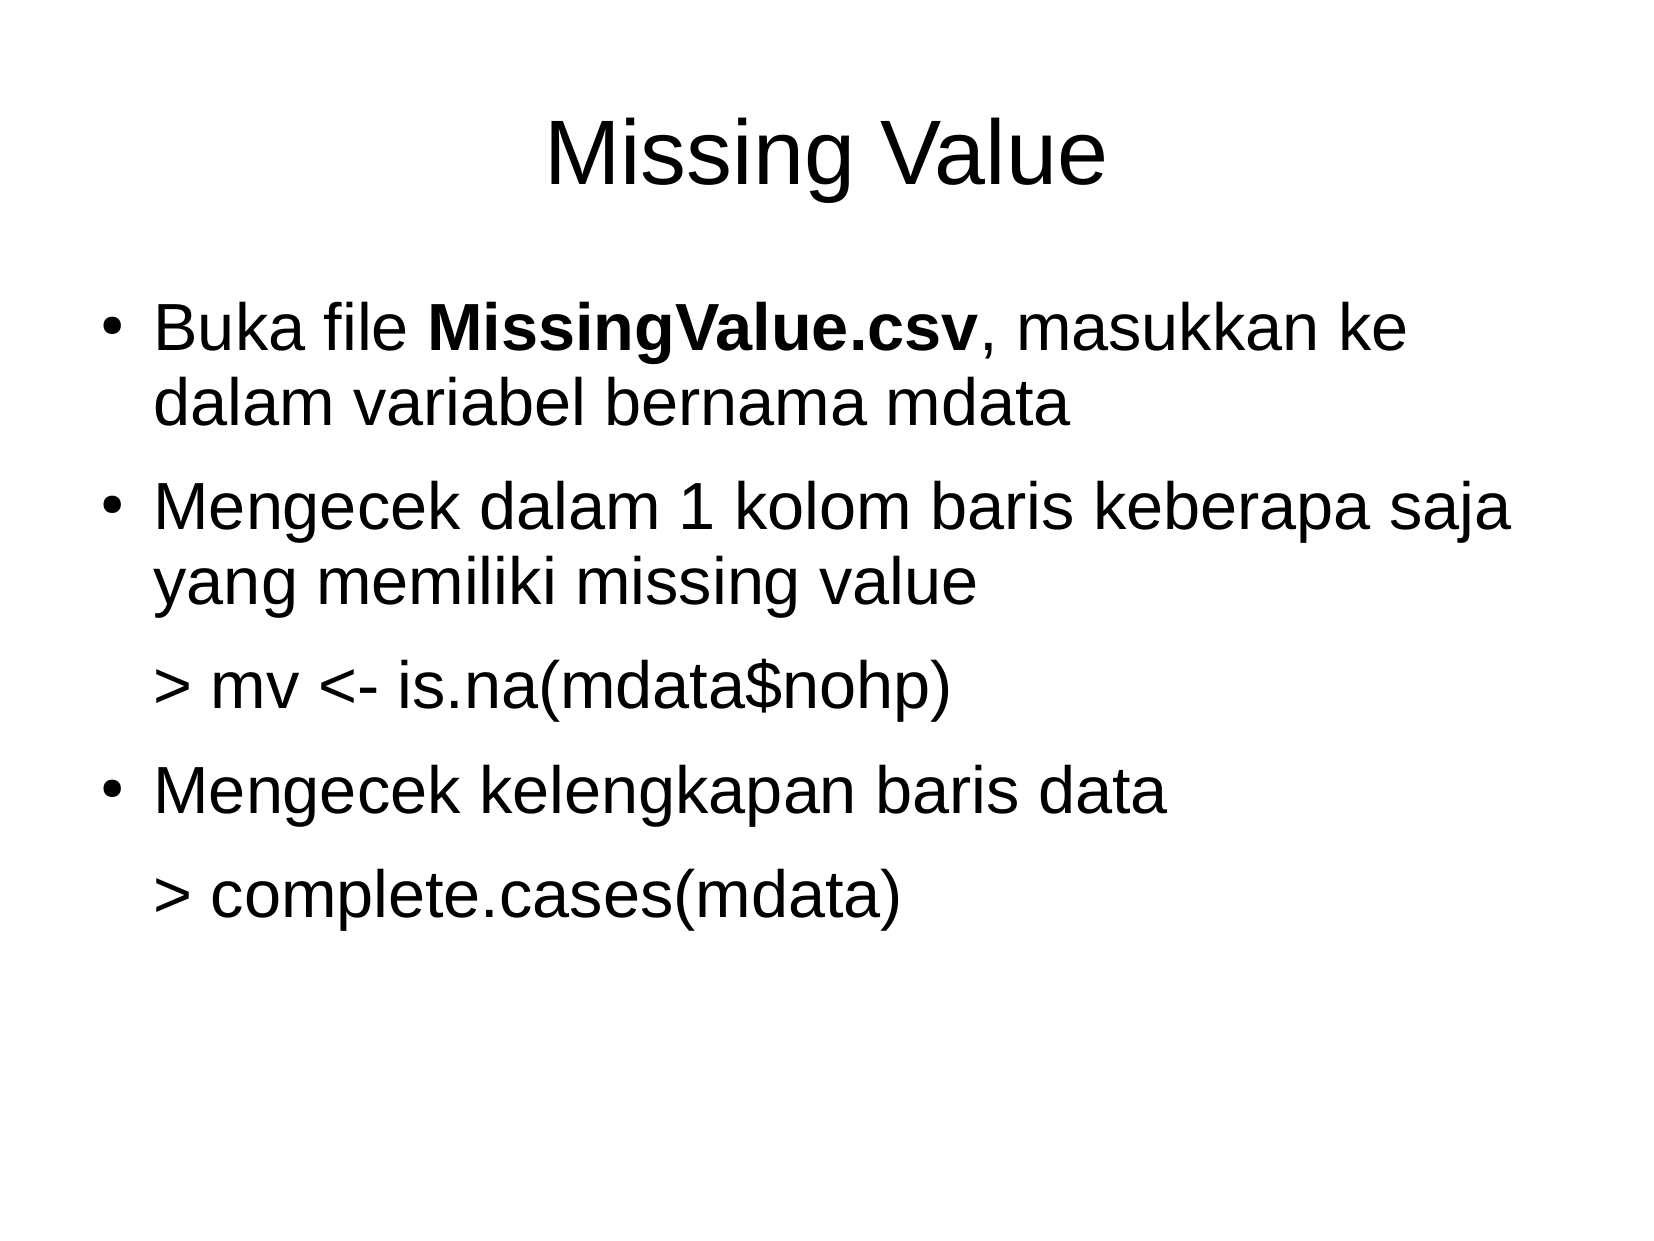

# Missing Value
Buka file MissingValue.csv, masukkan ke dalam variabel bernama mdata
Mengecek dalam 1 kolom baris keberapa saja yang memiliki missing value
> mv <- is.na(mdata$nohp)
Mengecek kelengkapan baris data
> complete.cases(mdata)